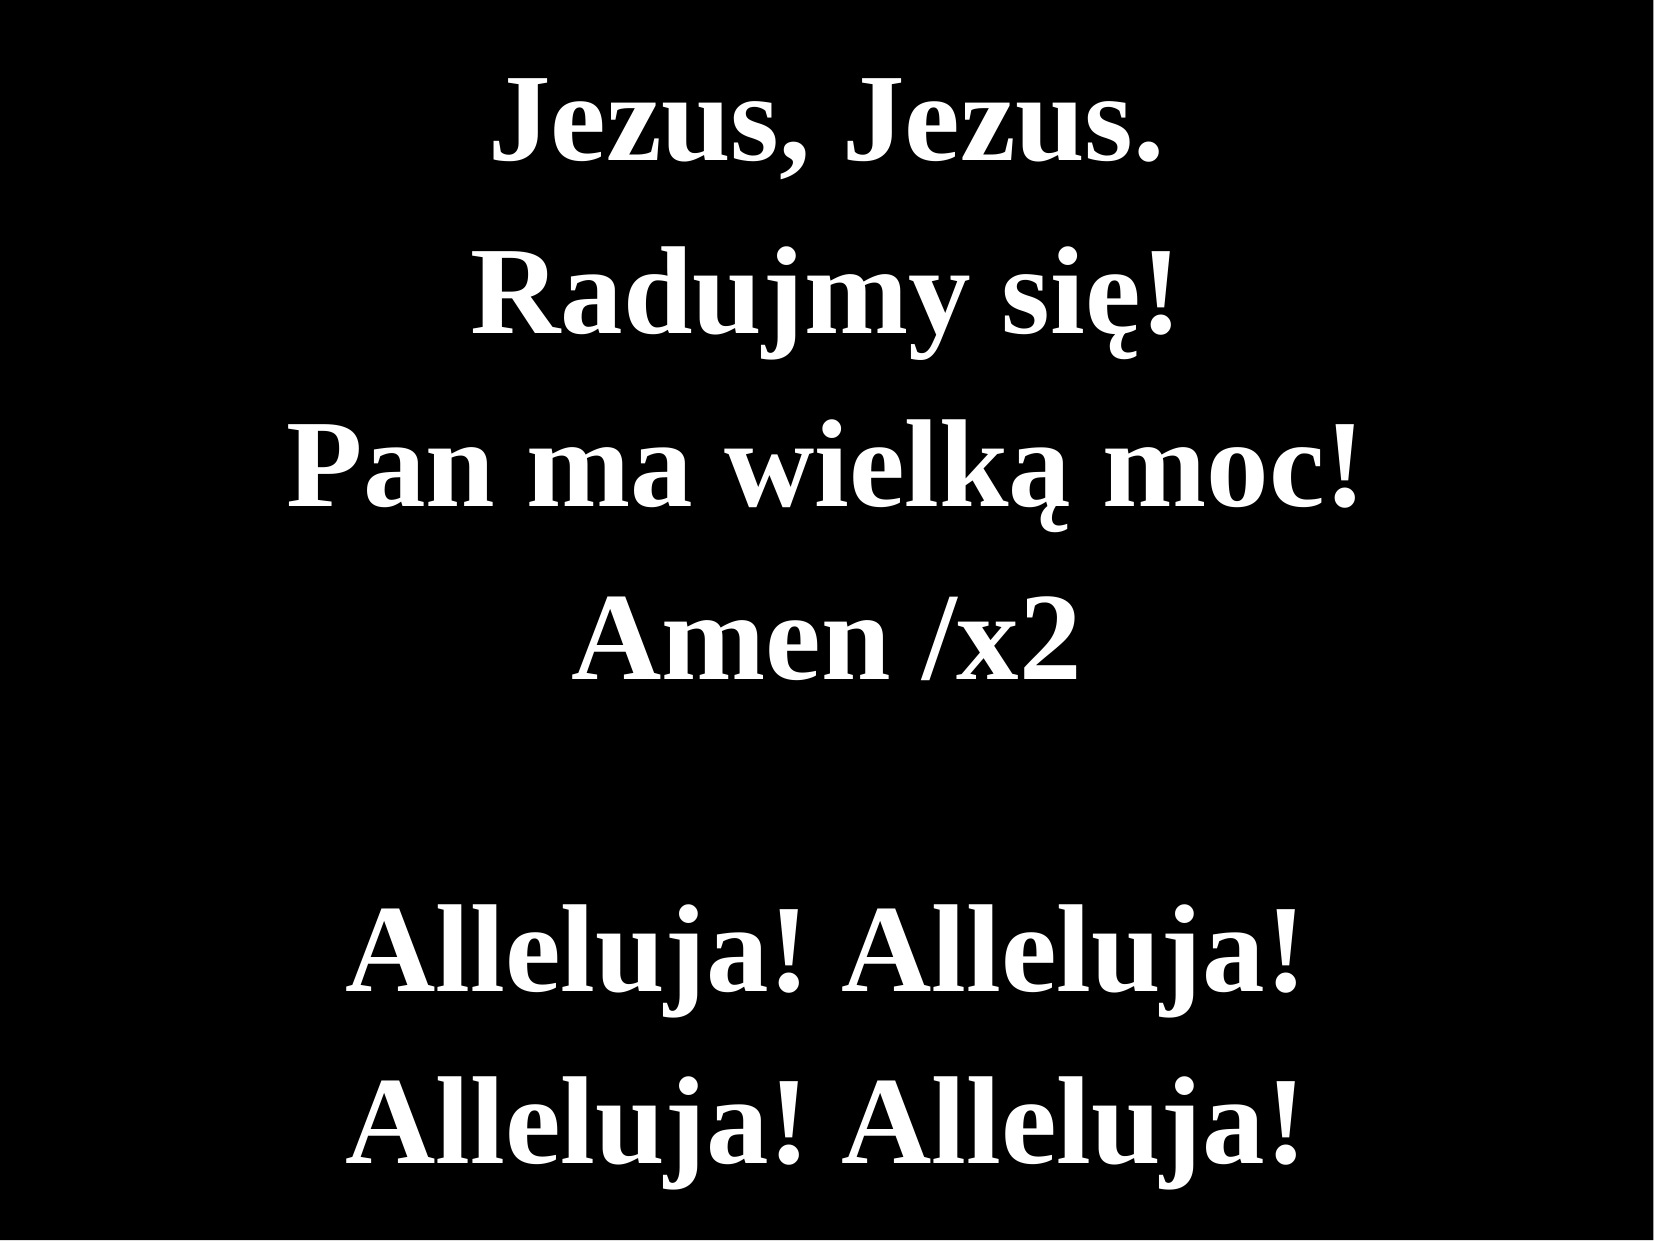

# Jezus, Jezus. ppp Radujmy się! ppp Pan ma wielką moc! ppp Amen /x2 ppp Alleluja! Alleluja! ppp Alleluja! Alleluja!